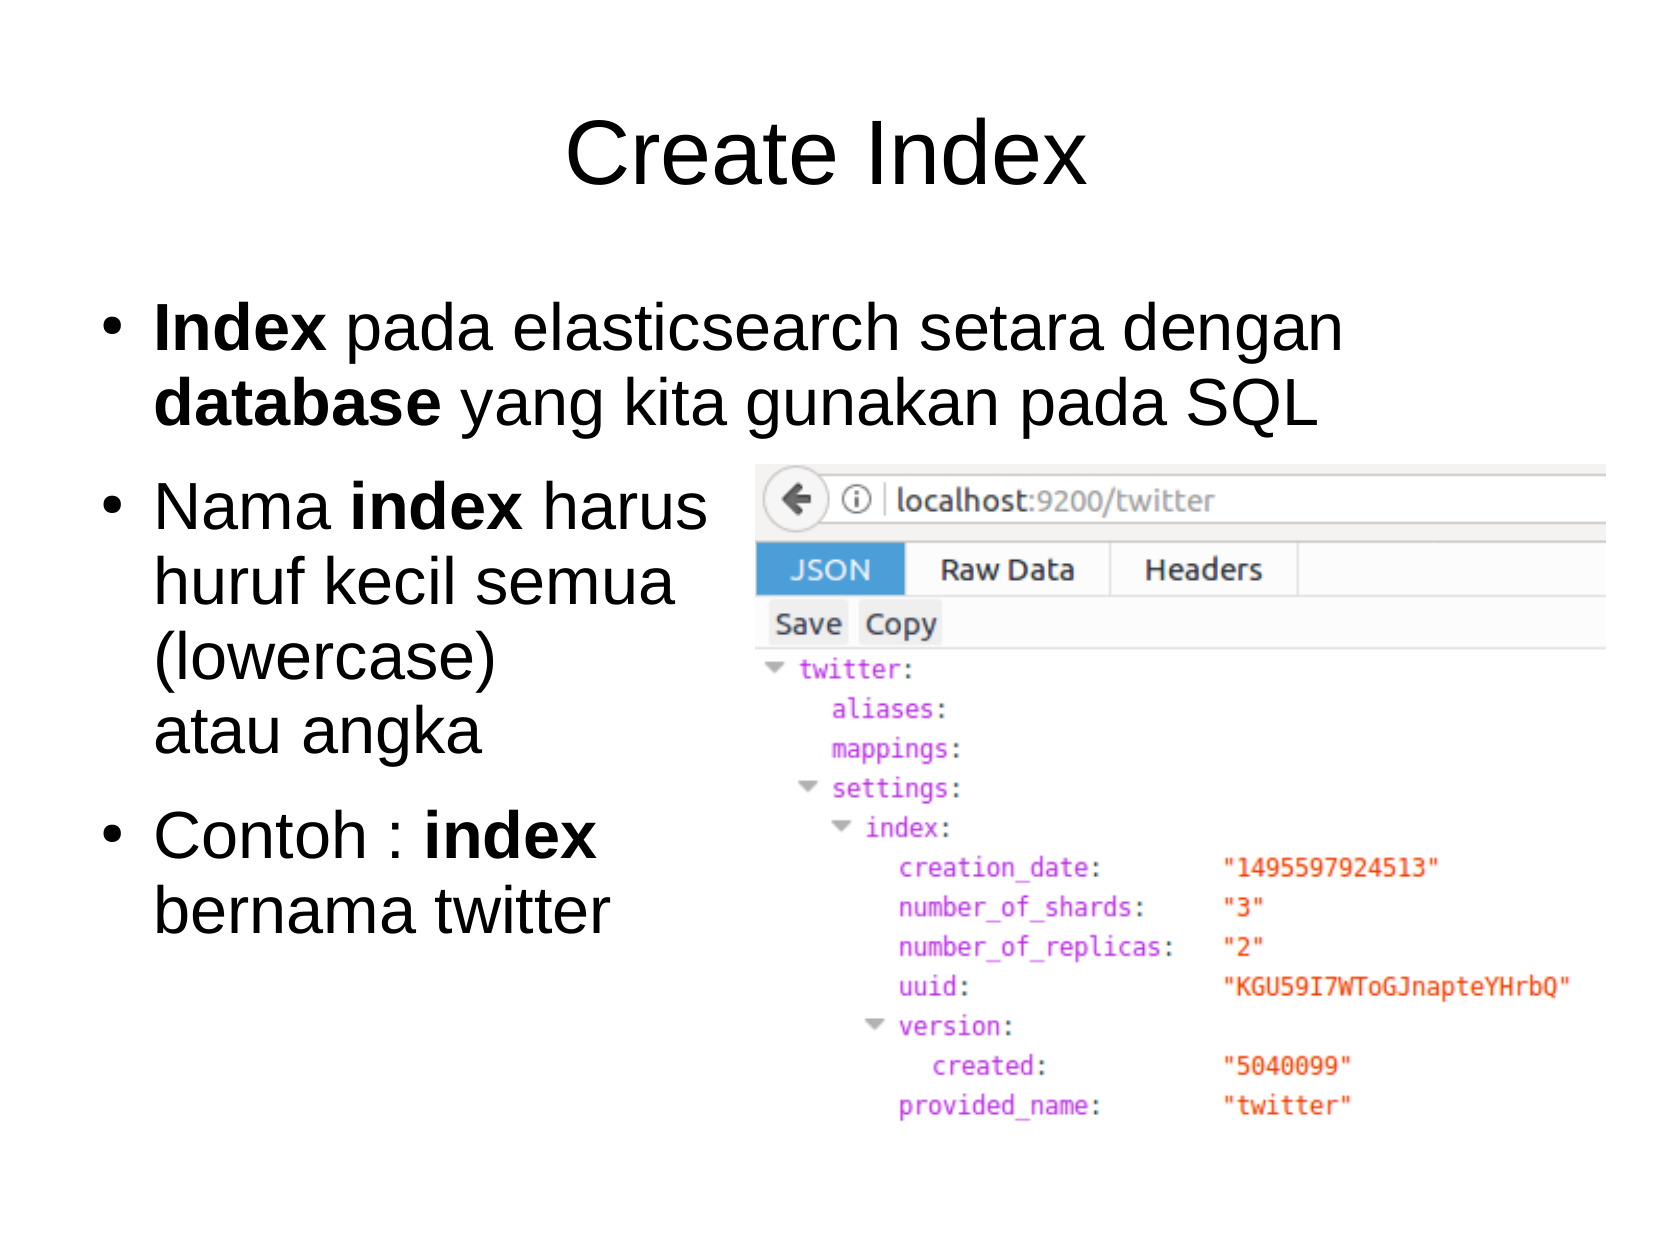

# Create Index
Index pada elasticsearch setara dengan database yang kita gunakan pada SQL
Nama index harus
huruf kecil semua
(lowercase)
atau angka
Contoh : index
bernama twitter